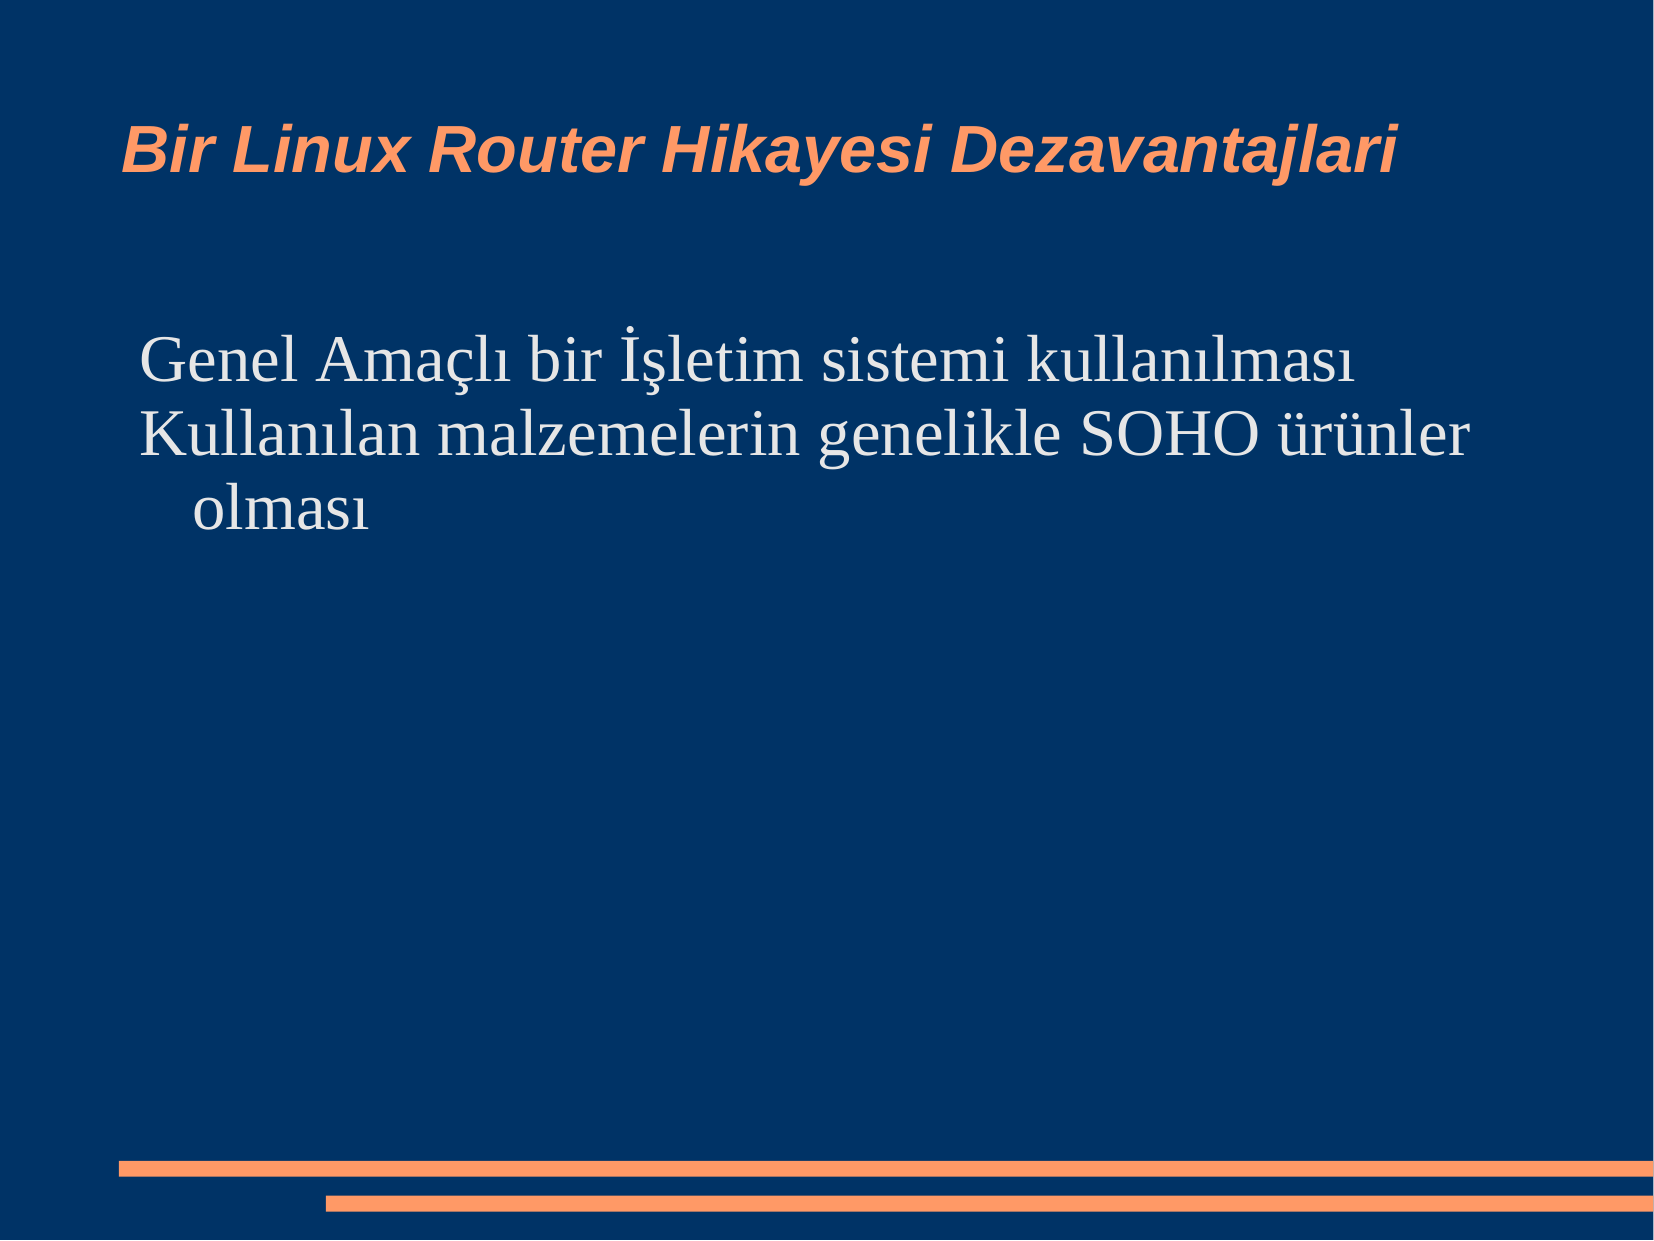

Bir Linux Router Hikayesi Dezavantajlari
# Genel Amaçlı bir İşletim sistemi kullanılması
Kullanılan malzemelerin genelikle SOHO ürünler olması